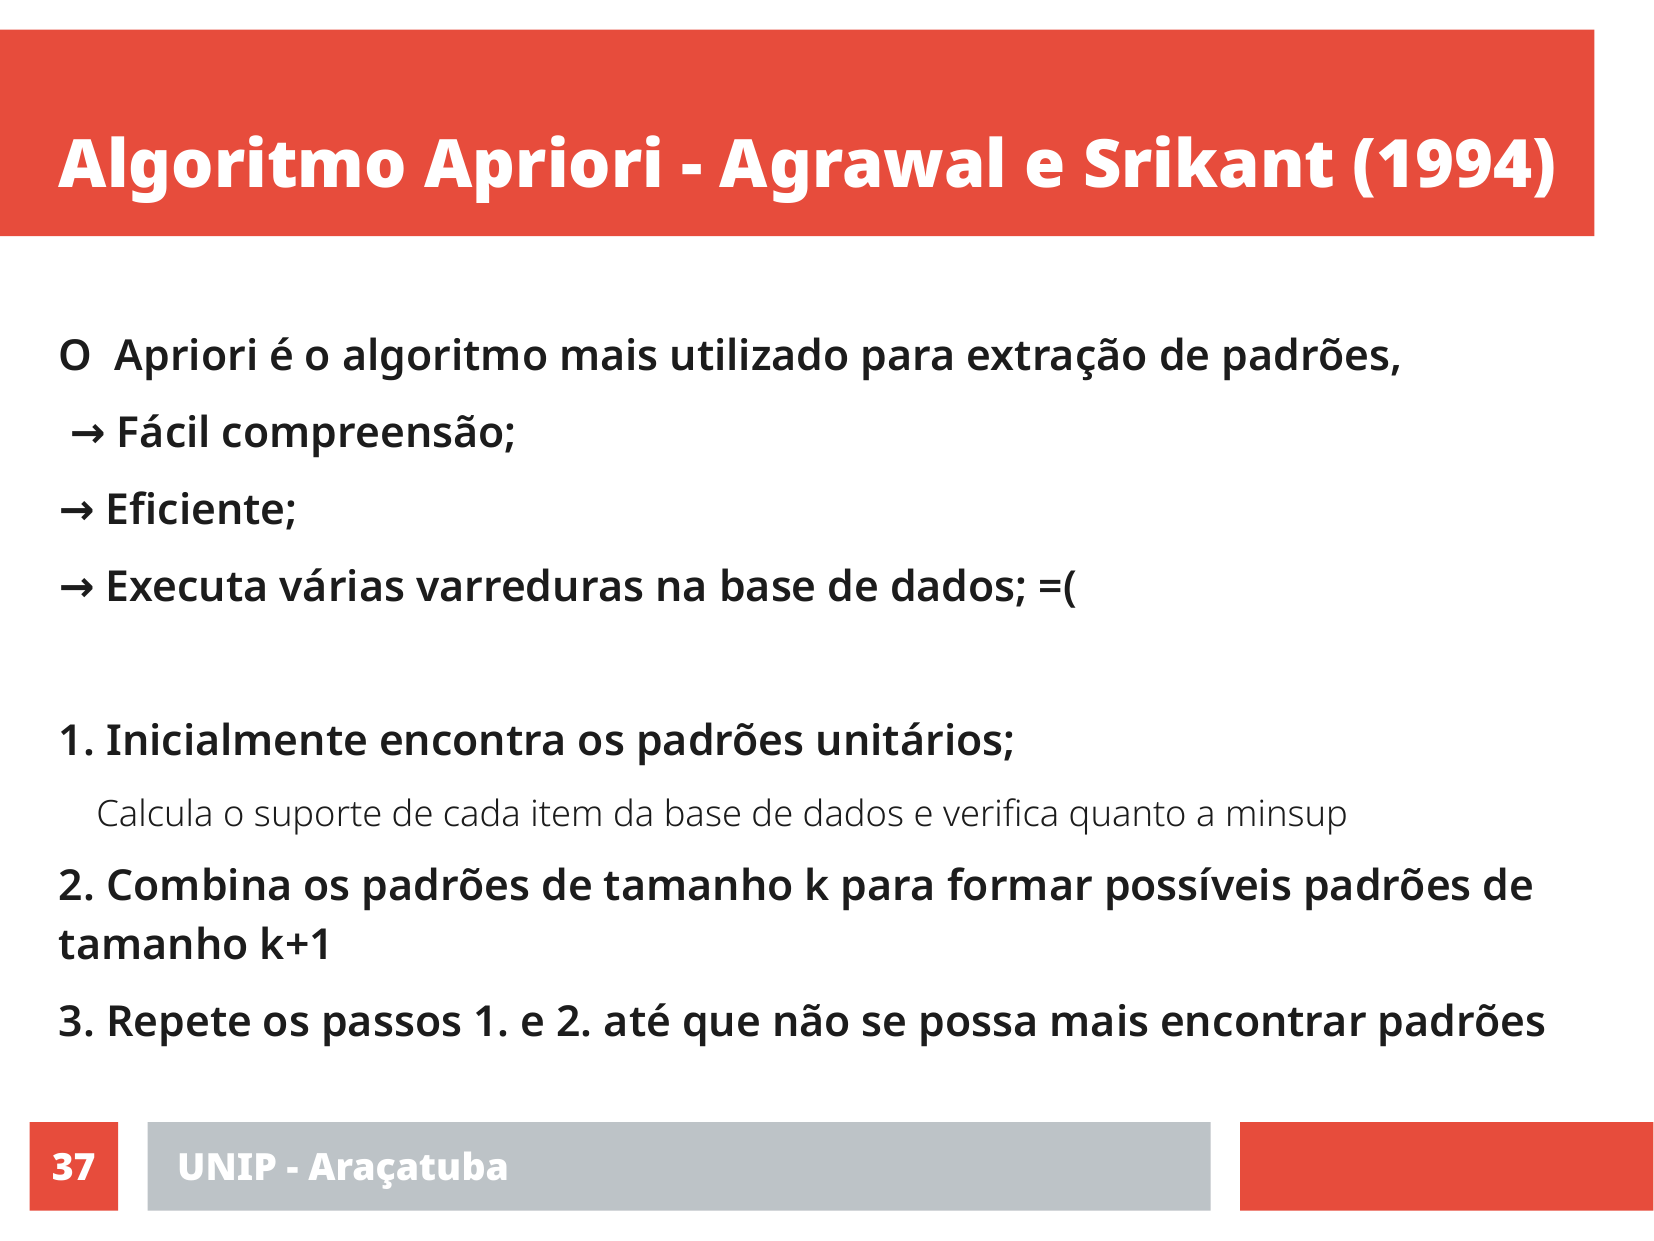

# Algoritmo Apriori - Agrawal e Srikant (1994)
O Apriori é o algoritmo mais utilizado para extração de padrões,
 → Fácil compreensão;
→ Eficiente;
→ Executa várias varreduras na base de dados; =(
1. Inicialmente encontra os padrões unitários;
Calcula o suporte de cada item da base de dados e verifica quanto a minsup
2. Combina os padrões de tamanho k para formar possíveis padrões de tamanho k+1
3. Repete os passos 1. e 2. até que não se possa mais encontrar padrões
37
UNIP - Araçatuba